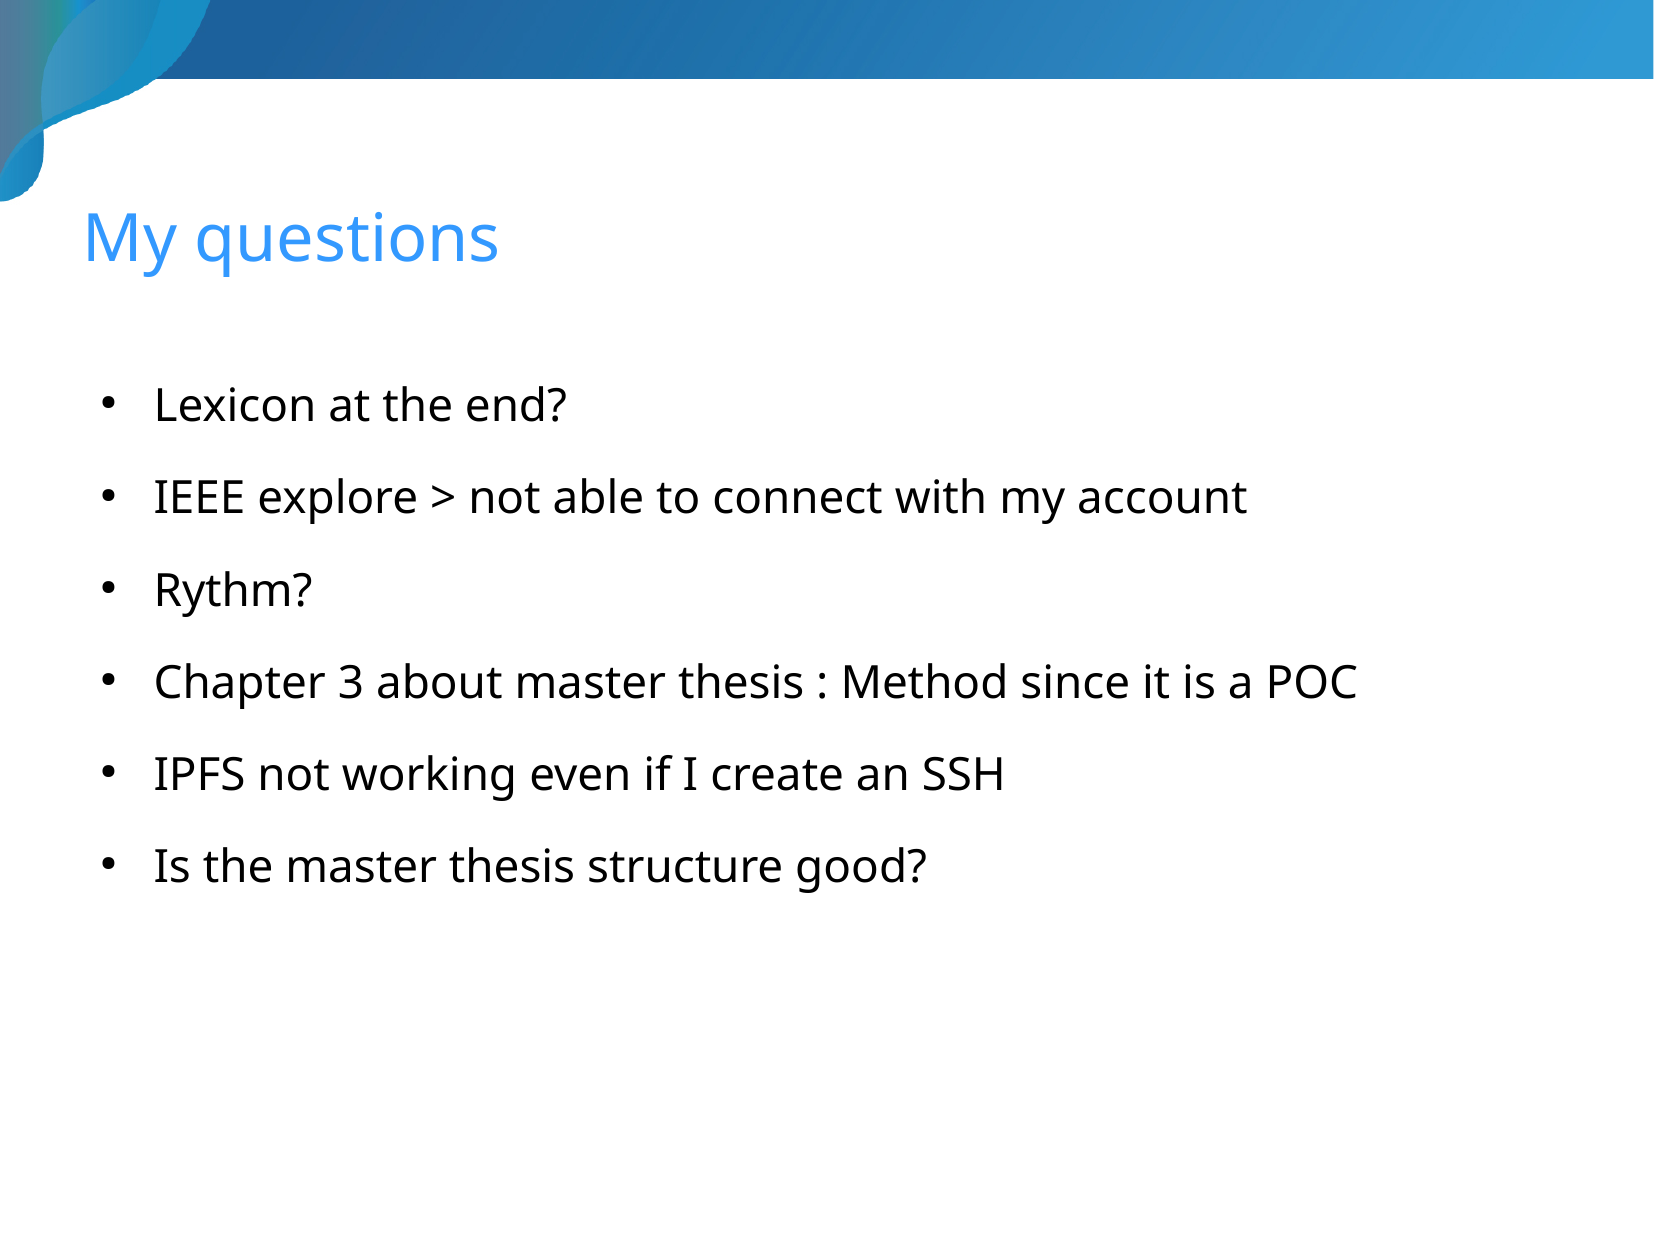

# My questions
Lexicon at the end?
IEEE explore > not able to connect with my account
Rythm?
Chapter 3 about master thesis : Method since it is a POC
IPFS not working even if I create an SSH
Is the master thesis structure good?